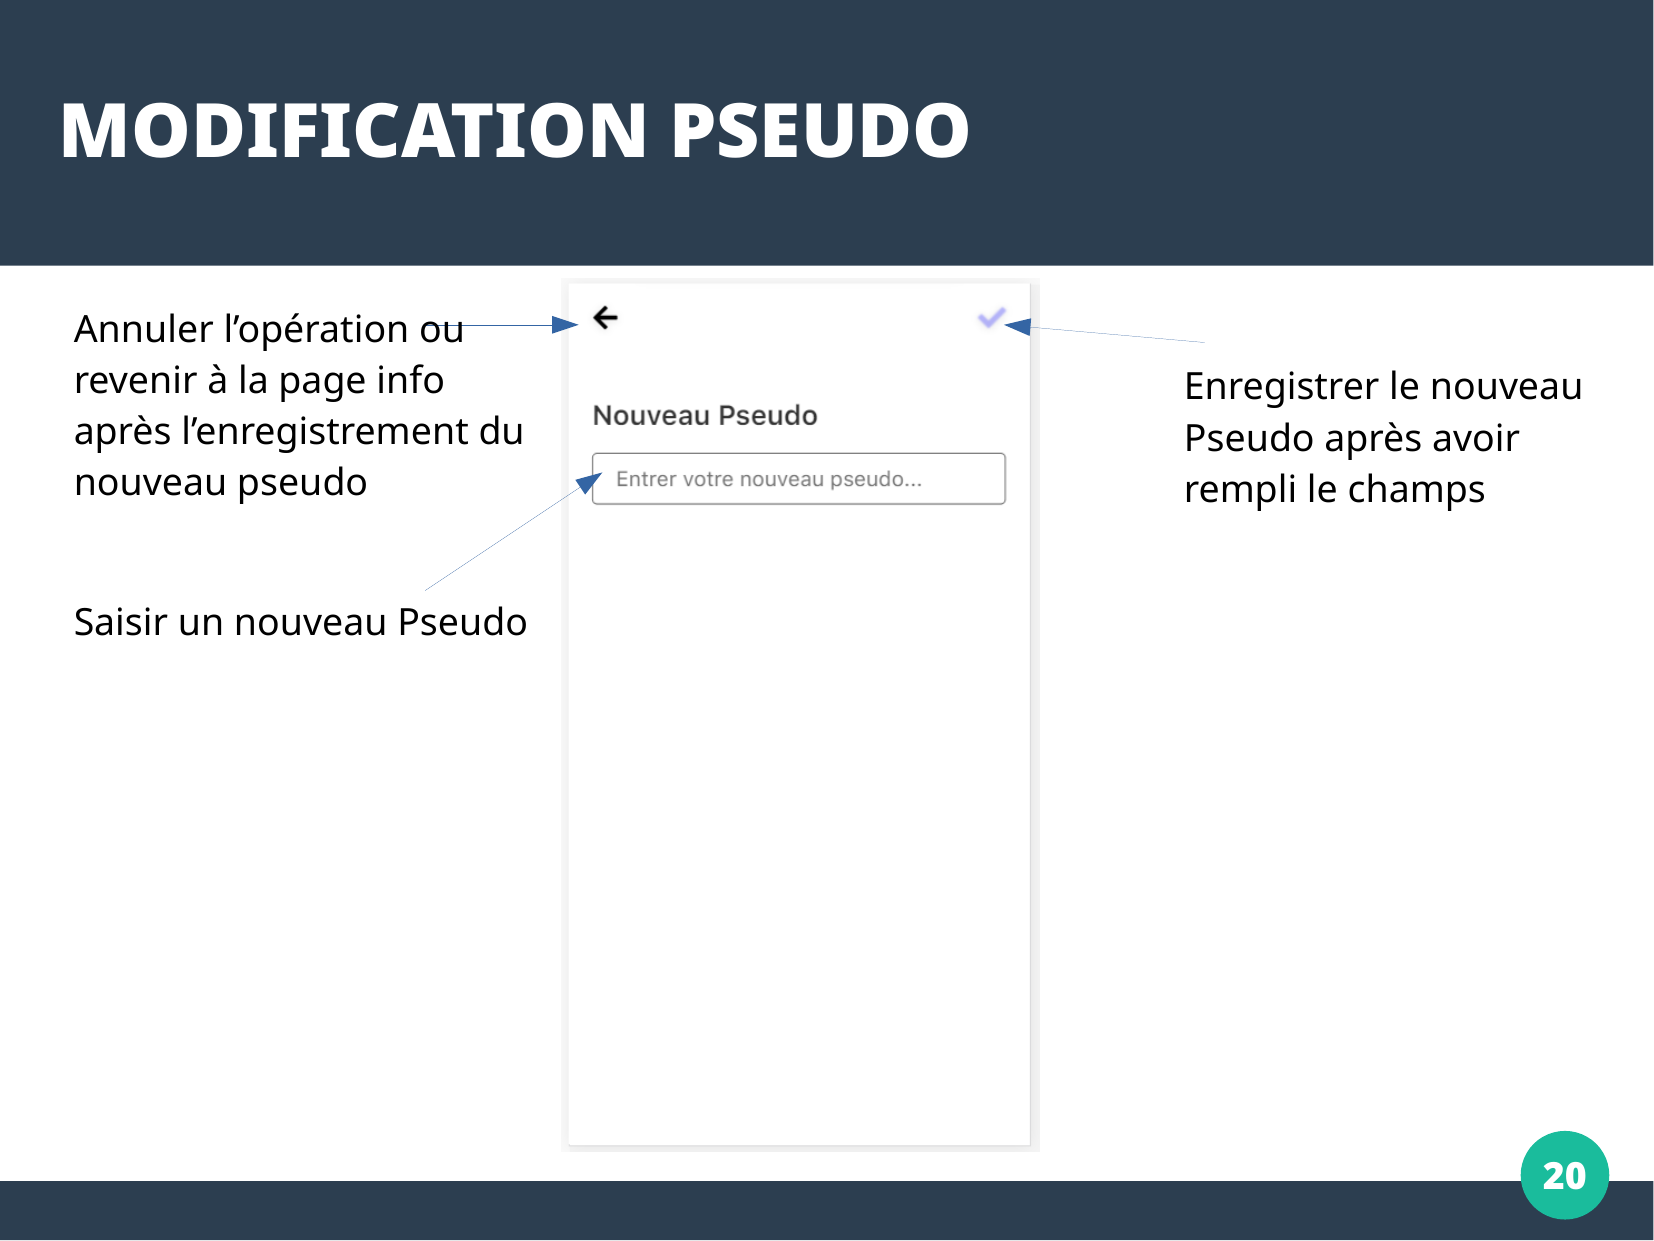

# MODIFICATION PSEUDO
Annuler l’opération ou revenir à la page info après l’enregistrement du nouveau pseudo
Enregistrer le nouveau Pseudo après avoir rempli le champs
Saisir un nouveau Pseudo
20